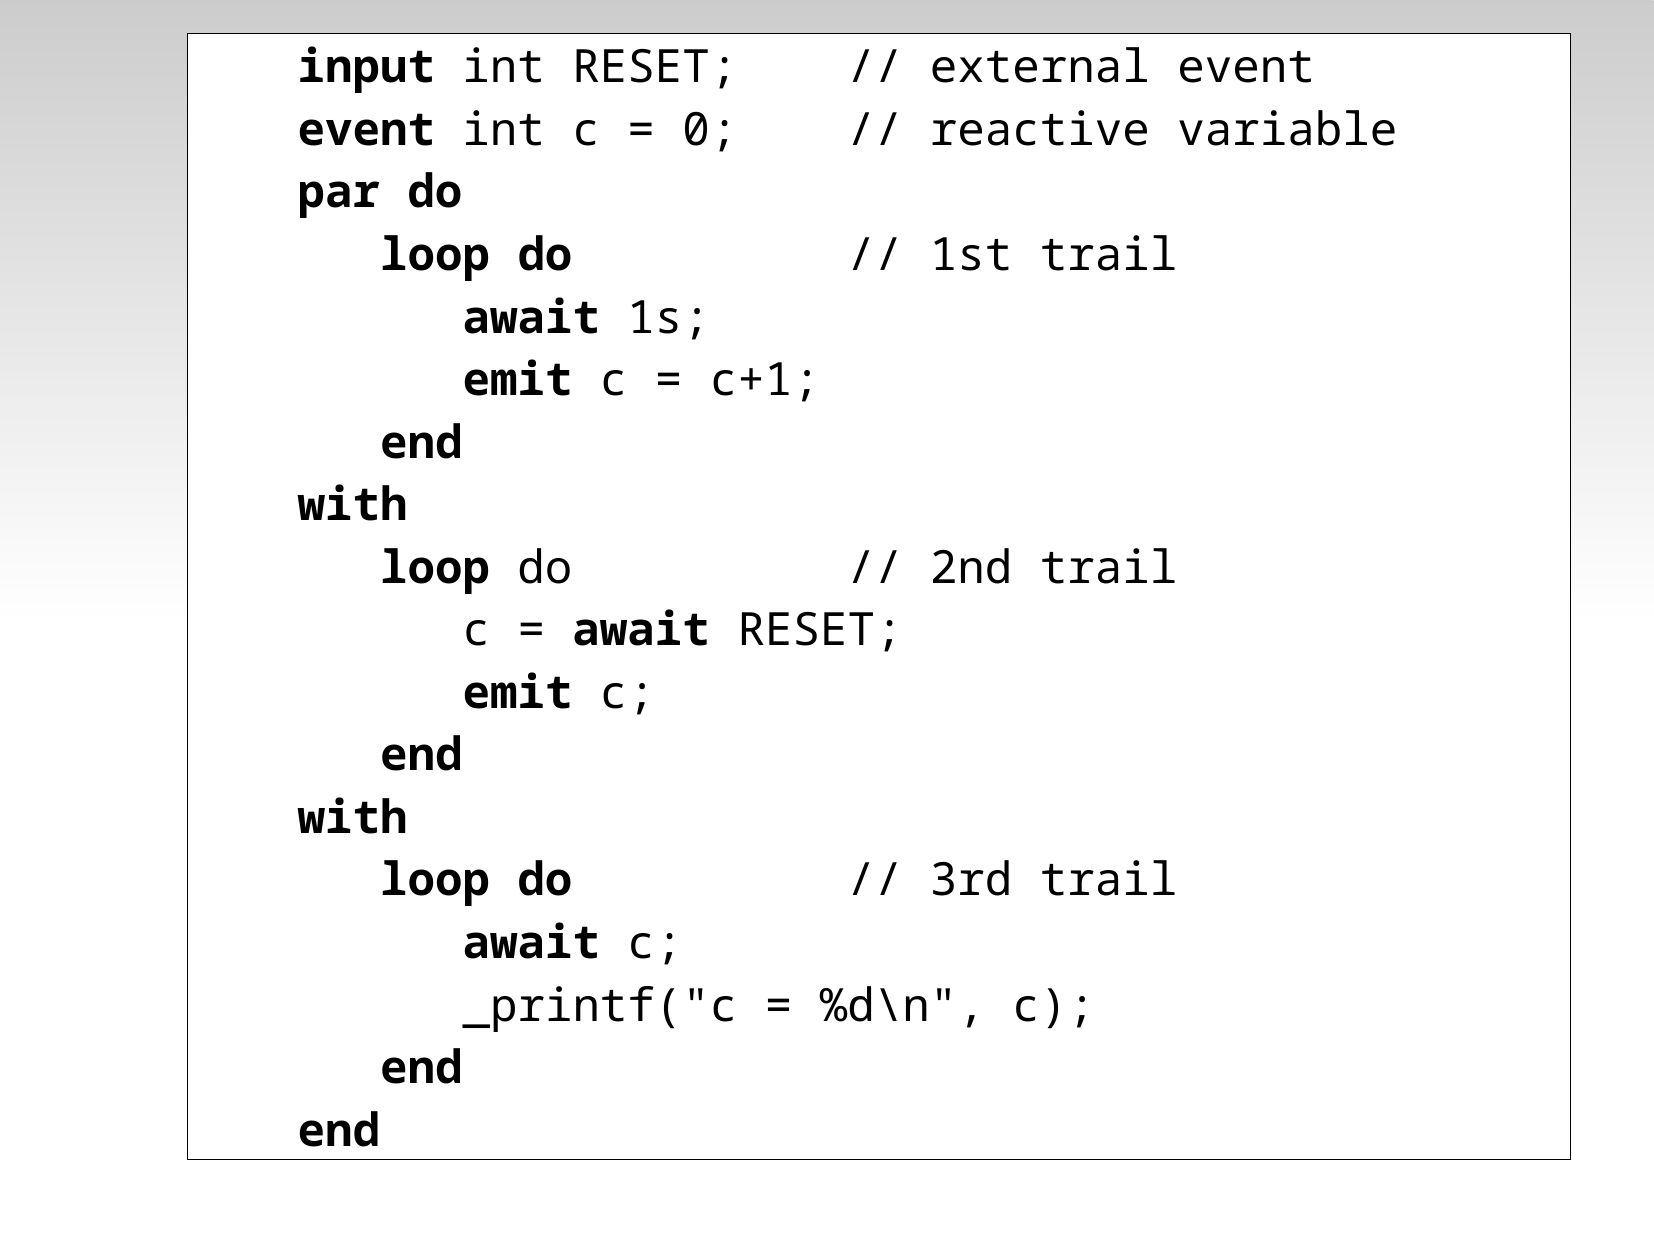

# input int RESET; // external event
 event int c = 0; // reactive variable
 par do
 loop do // 1st trail
 await 1s;
 emit c = c+1;
 end
 with
 loop do // 2nd trail
 c = await RESET;
 emit c;
 end
 with
 loop do // 3rd trail
 await c;
 _printf("c = %d\n", c);
 end
 end